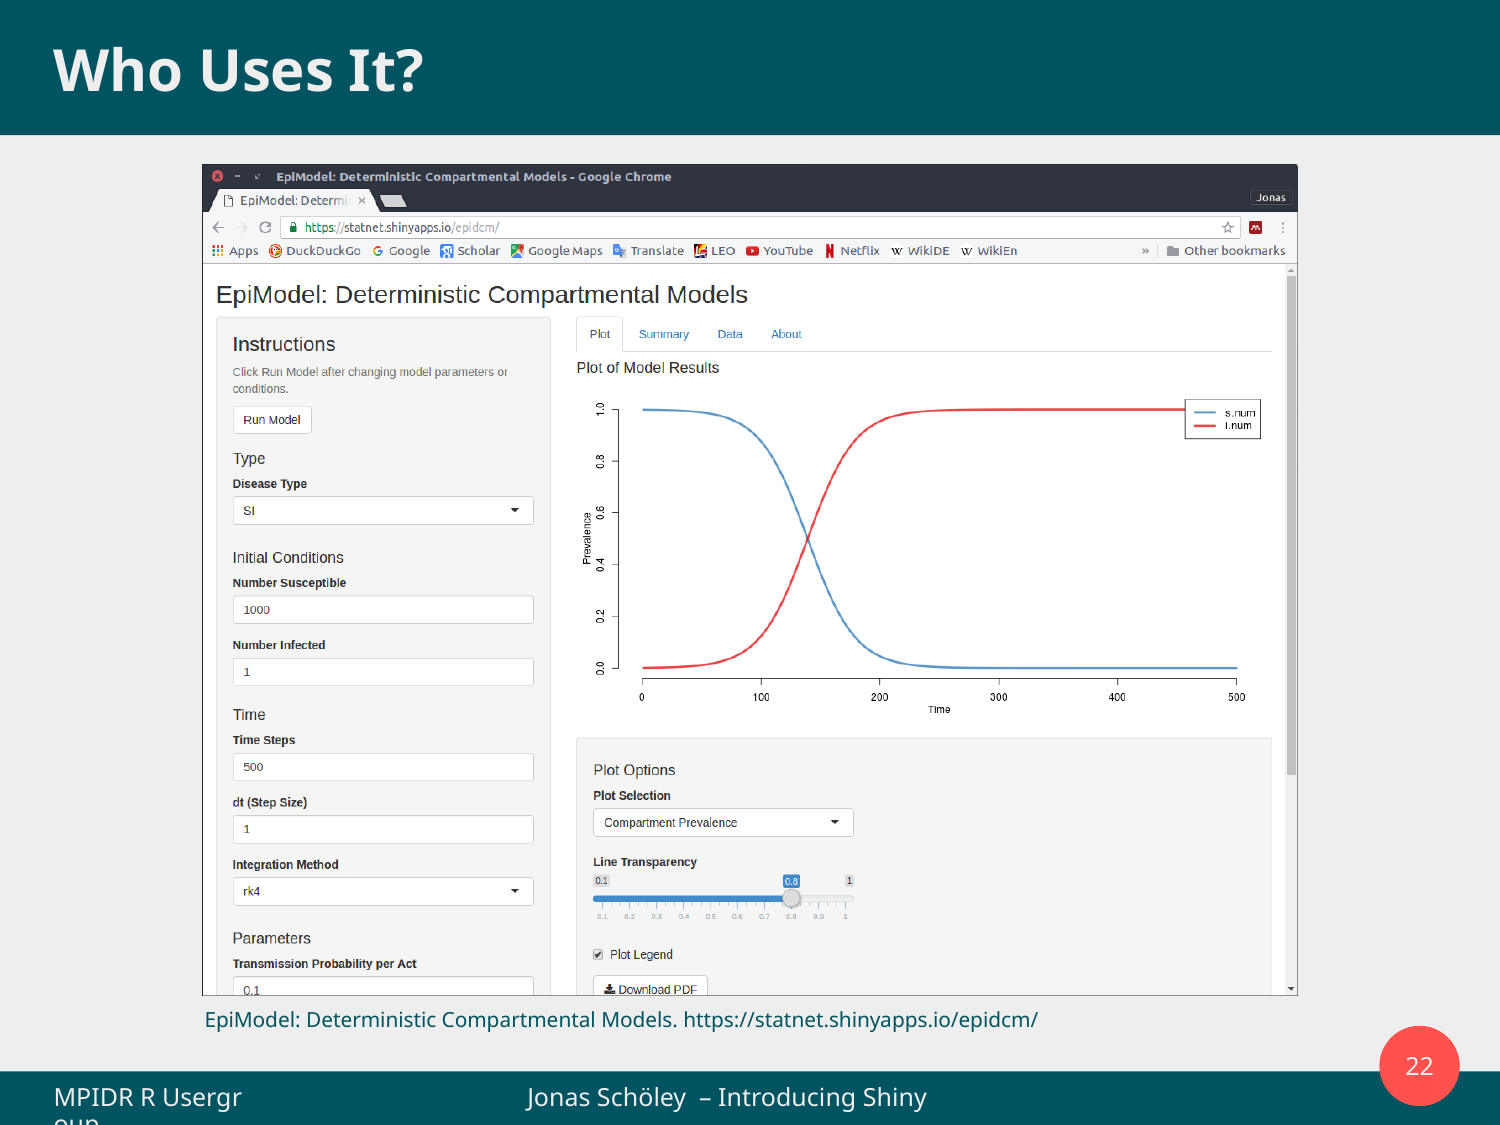

# Who Uses It?
EpiModel: Deterministic Compartmental Models. https://statnet.shinyapps.io/epidcm/
22
MPIDR R Usergroup
Jonas Schöley – Introducing Shiny